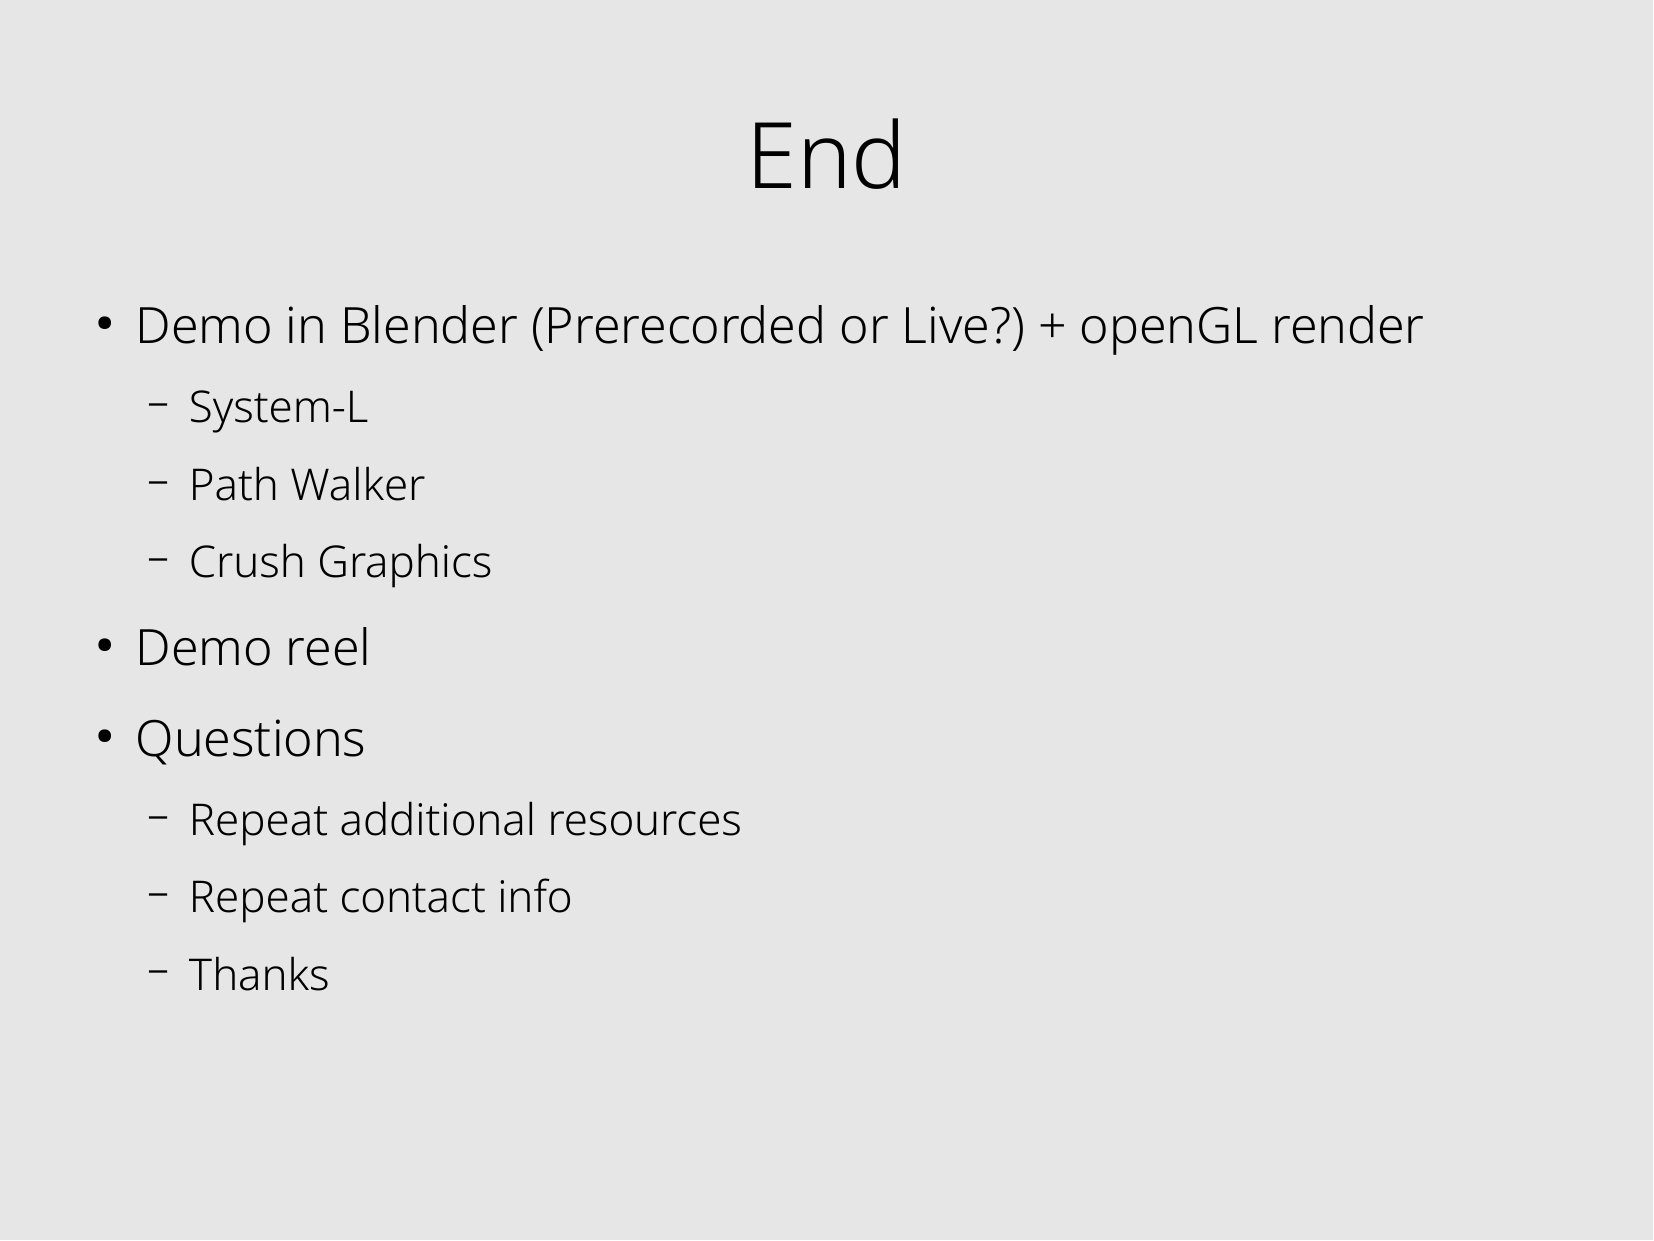

# End
Demo in Blender (Prerecorded or Live?) + openGL render
System-L
Path Walker
Crush Graphics
Demo reel
Questions
Repeat additional resources
Repeat contact info
Thanks